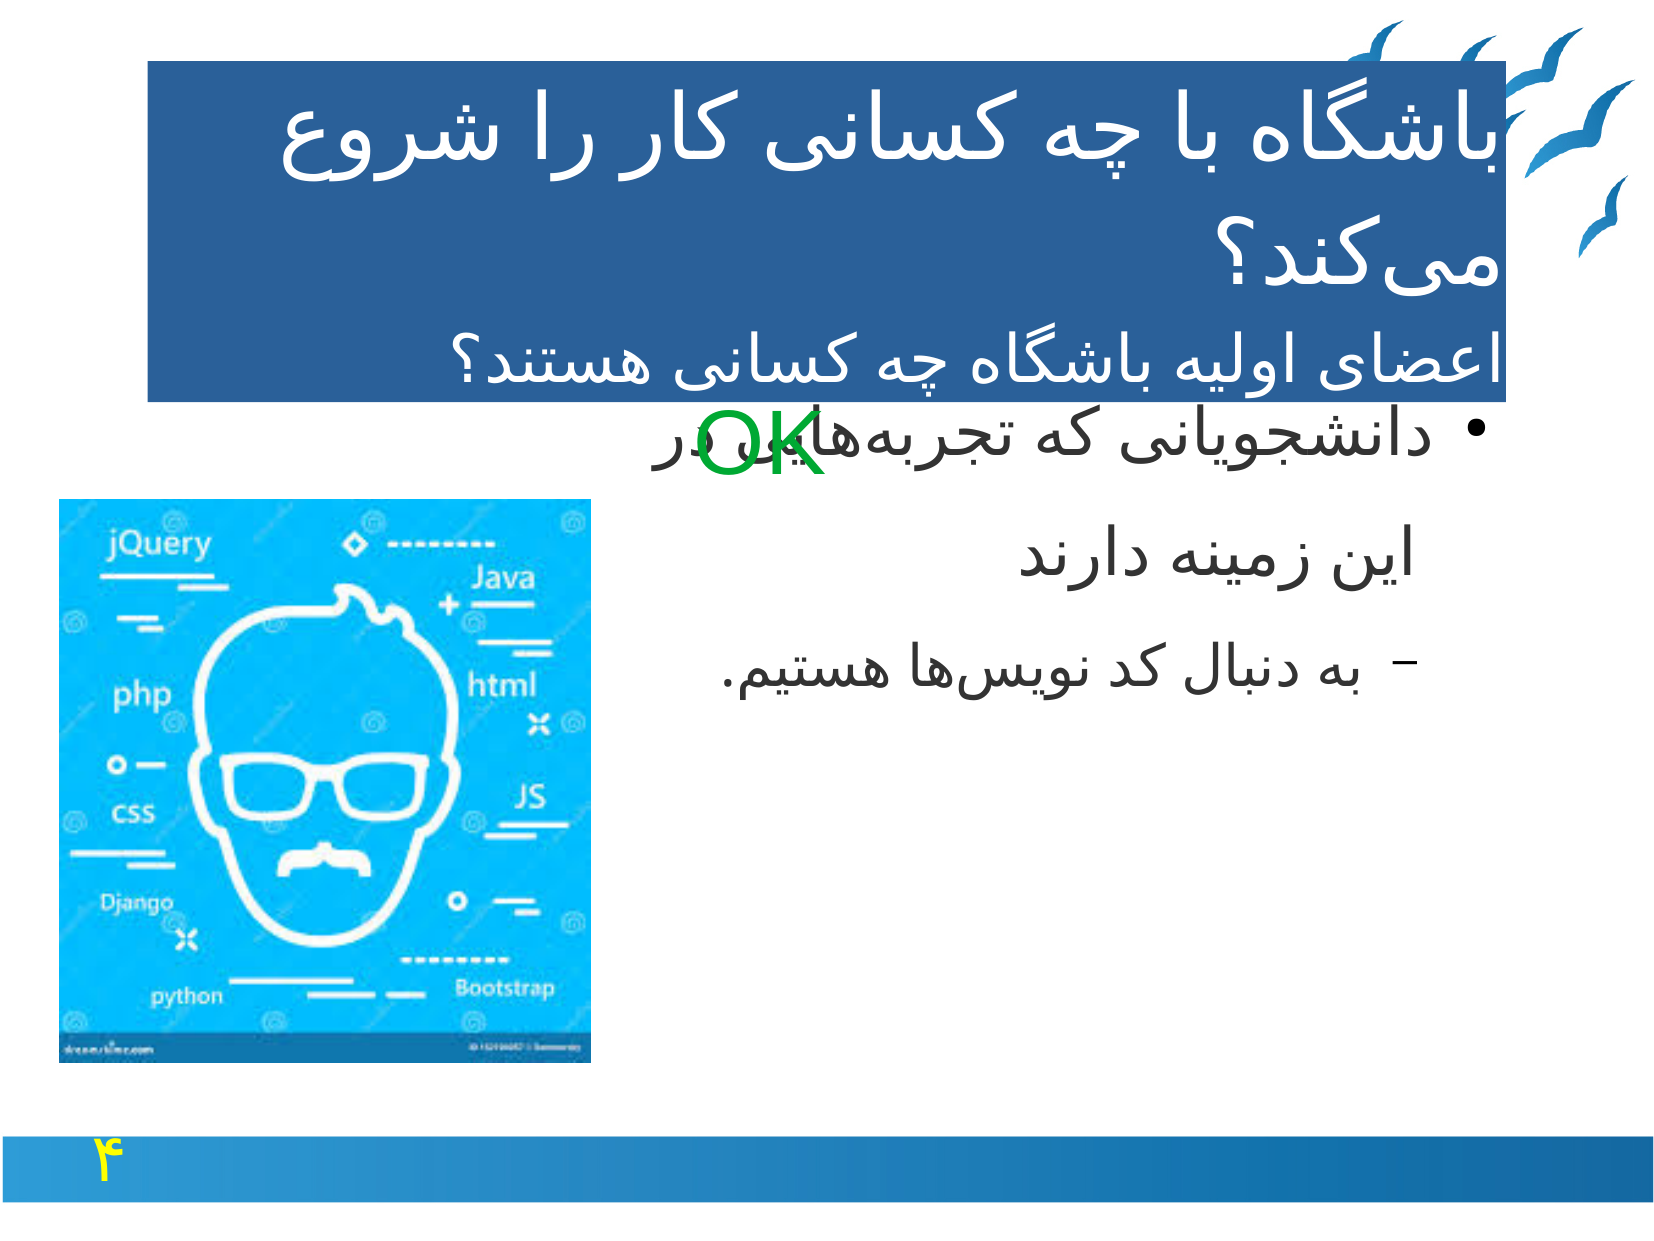

# باشگاه با چه کسانی کار را شروع می‌کند؟ اعضای اولیه باشگاه چه کسانی هستند؟
دانشجویانی که تجربه‌هایی در
 این زمینه دارند
به دنبال کد نویس‌ها هستیم.
OK
 ۴